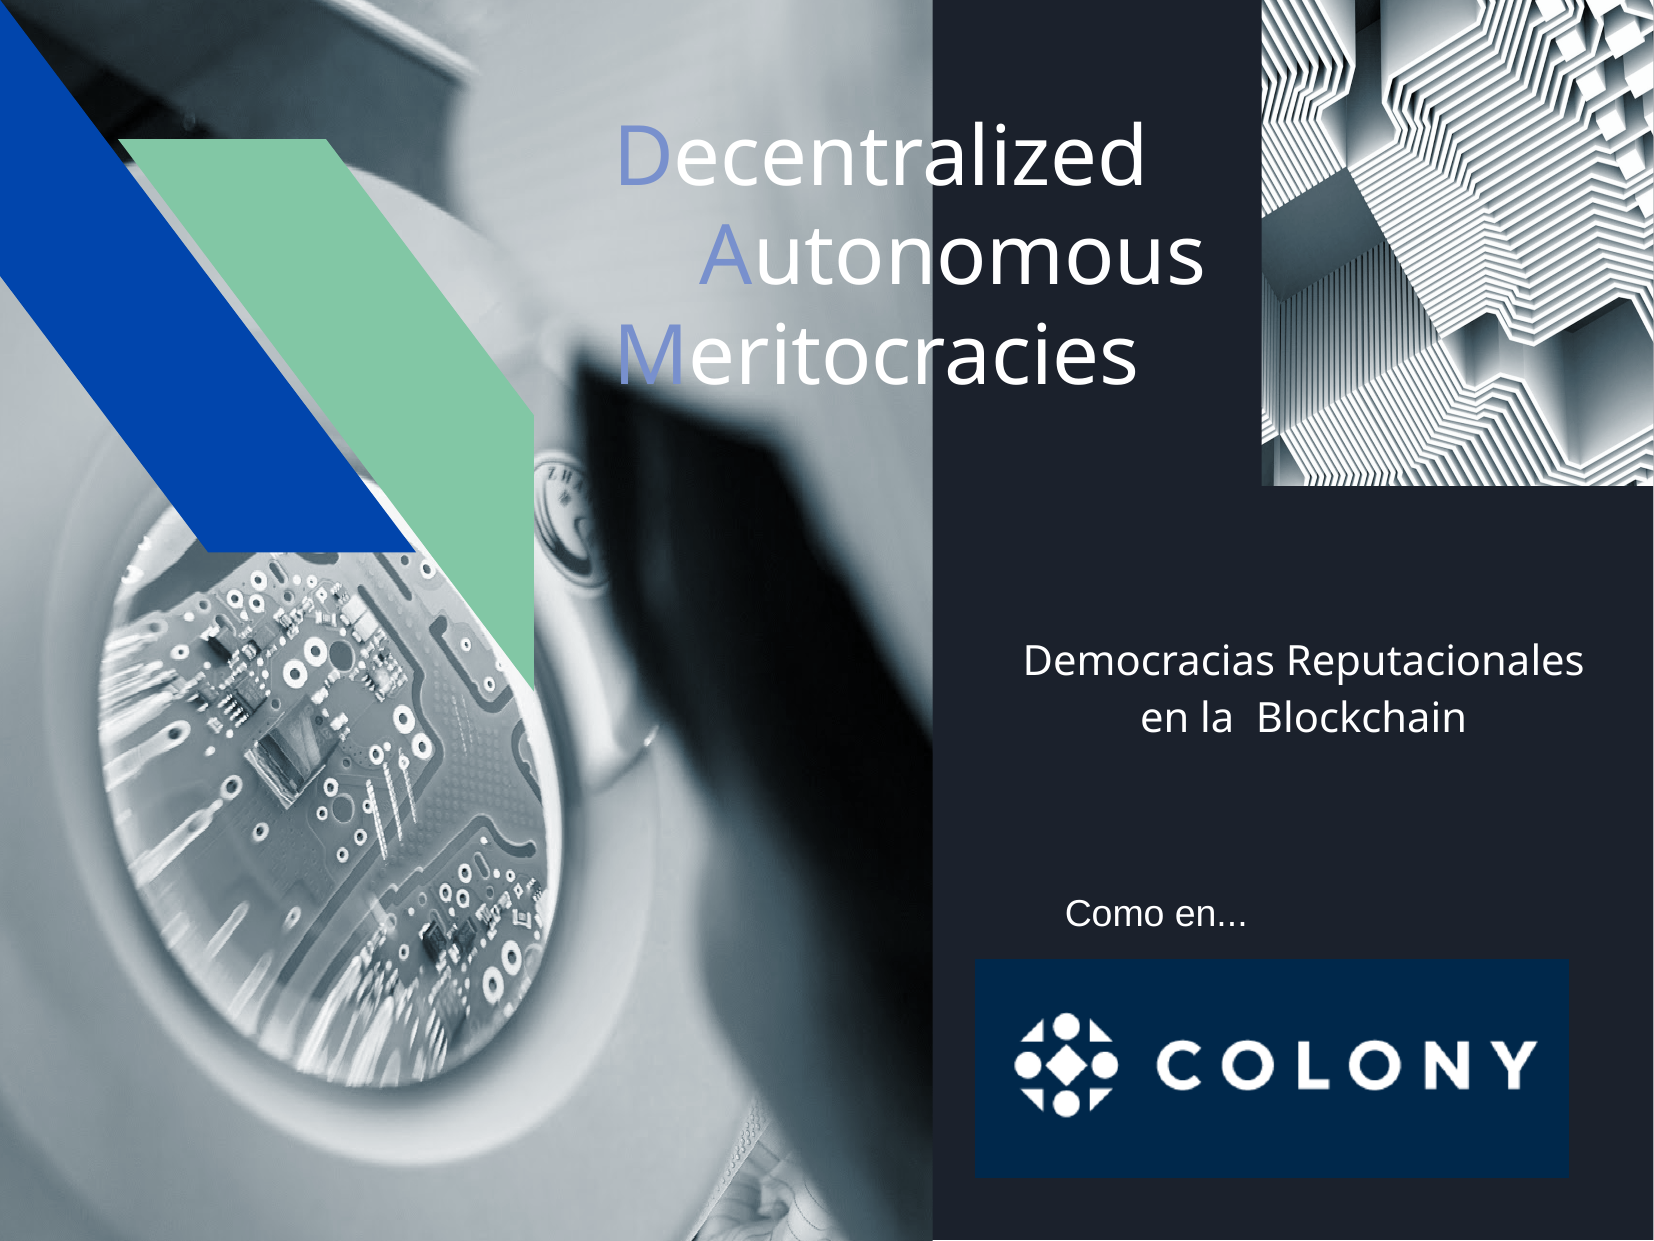

# Decentralized Autonomous Meritocracies
Democracias Reputacionales en la Blockchain
Como en...